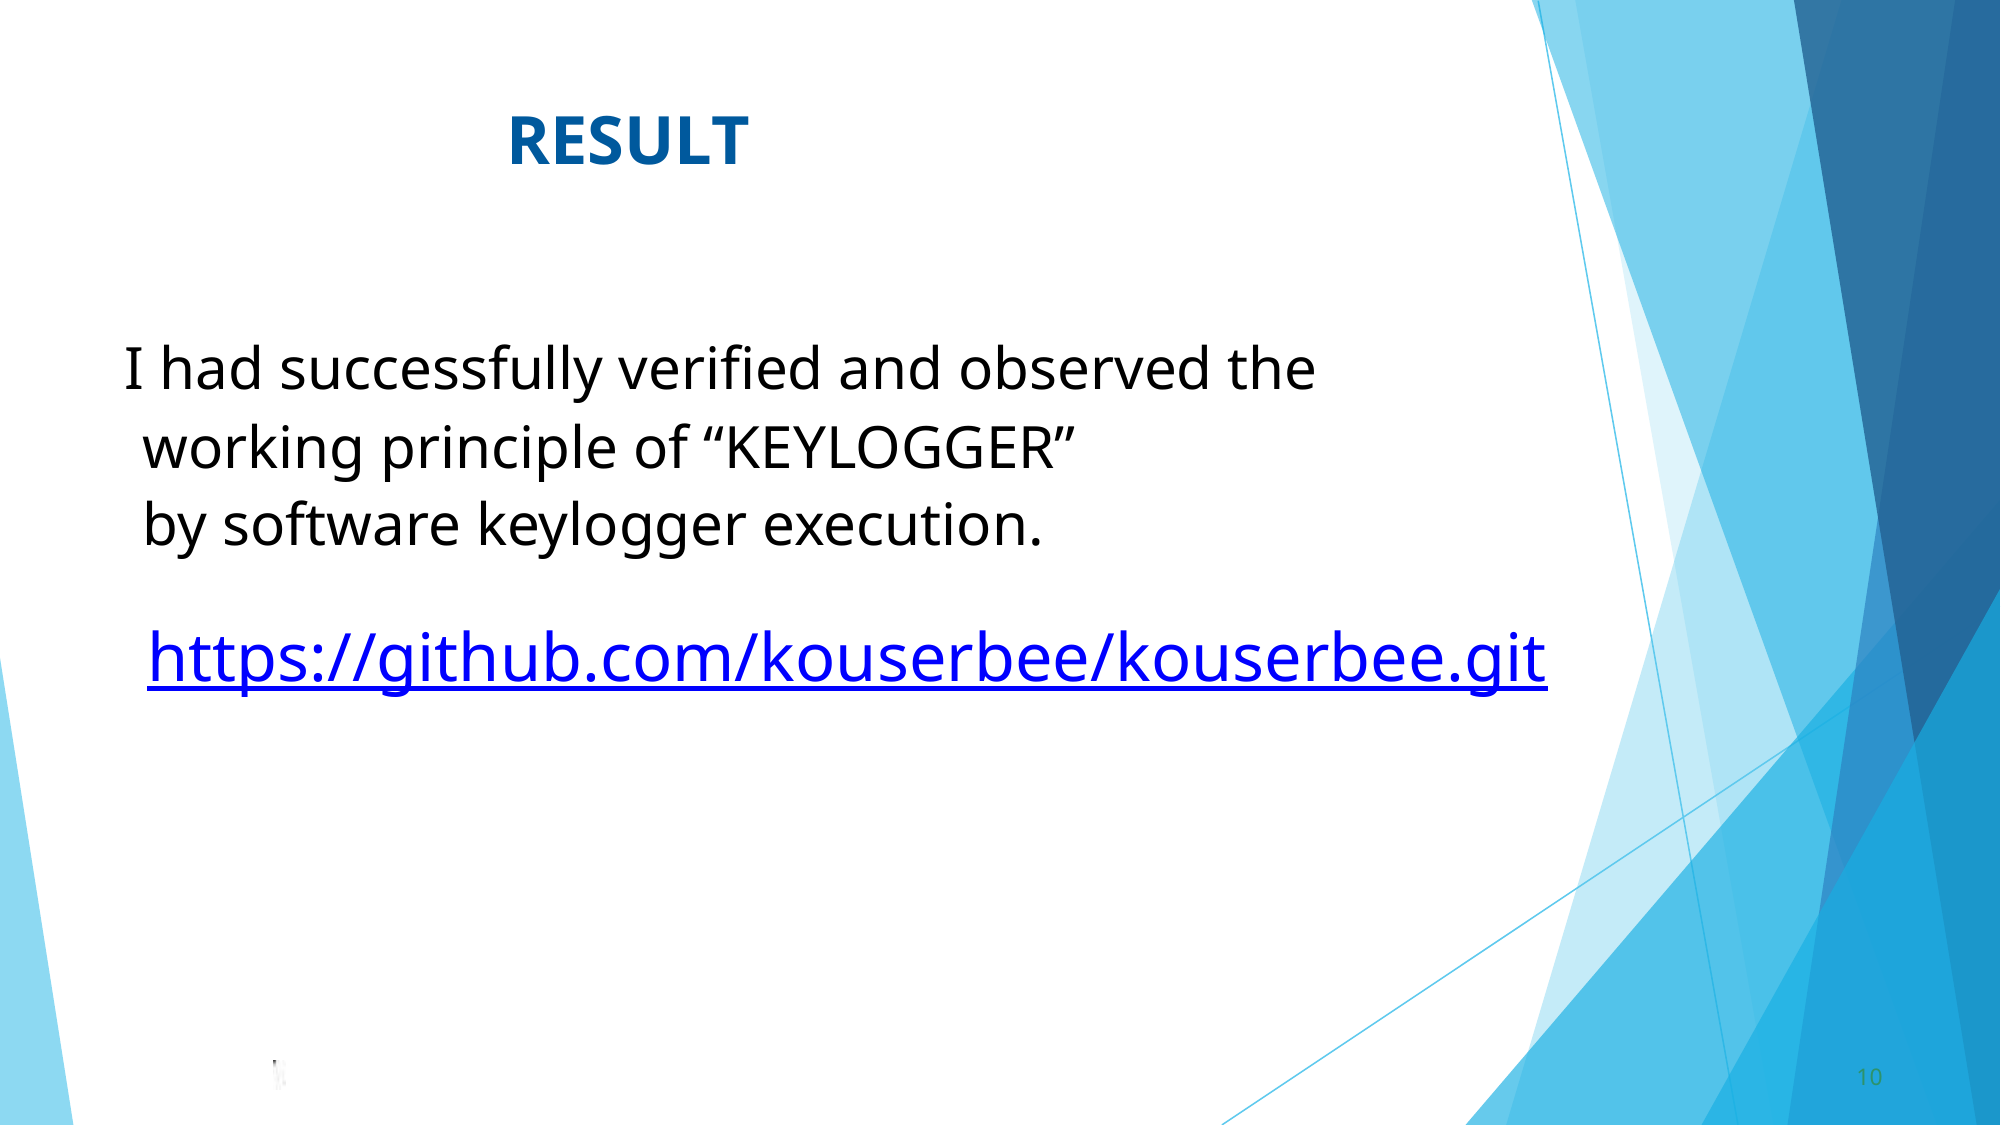

RESULT
 I had successfully verified and observed the
 working principle of “KEYLOGGER”
 by software keylogger execution.
 https://github.com/kouserbee/kouserbee.git